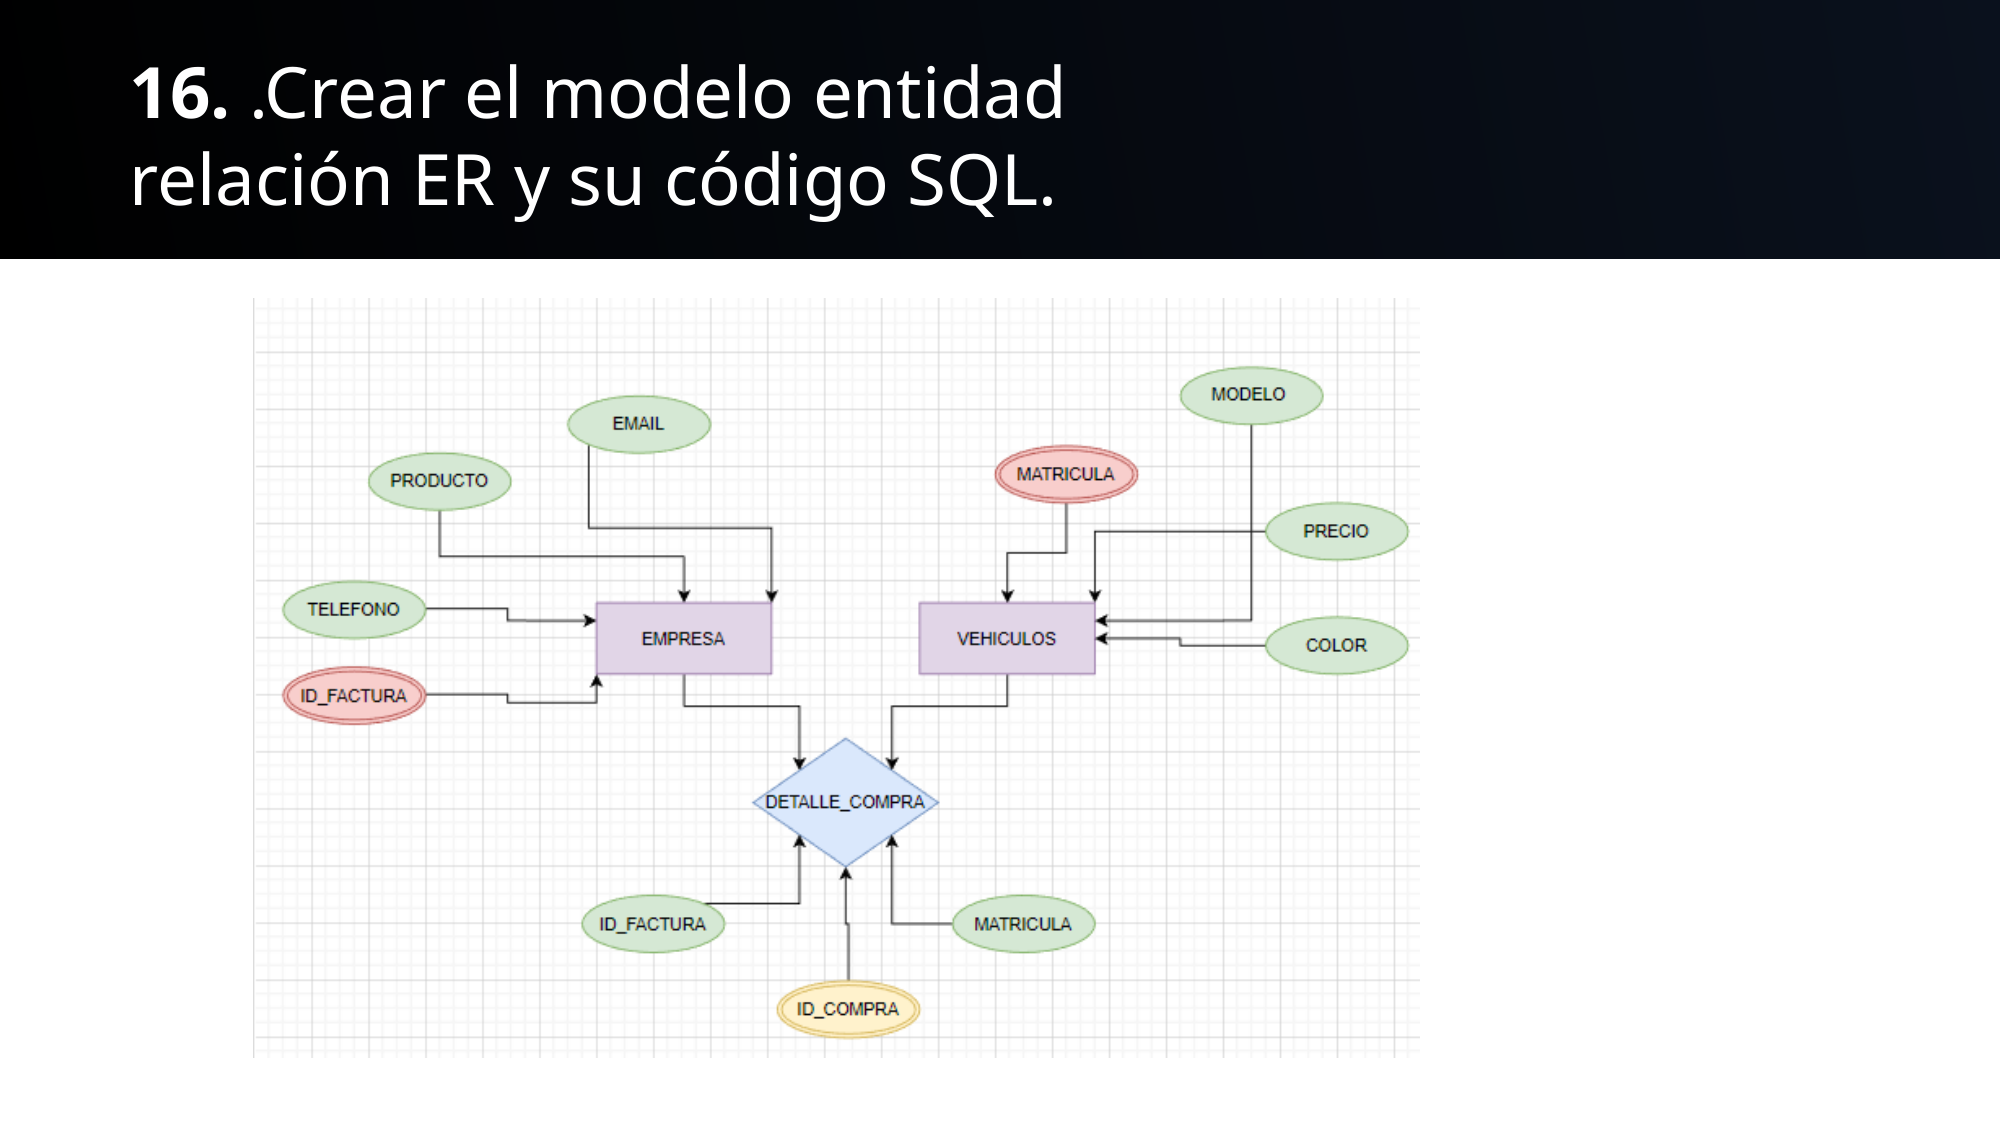

16. .Crear el modelo entidad relación ER y su código SQL.